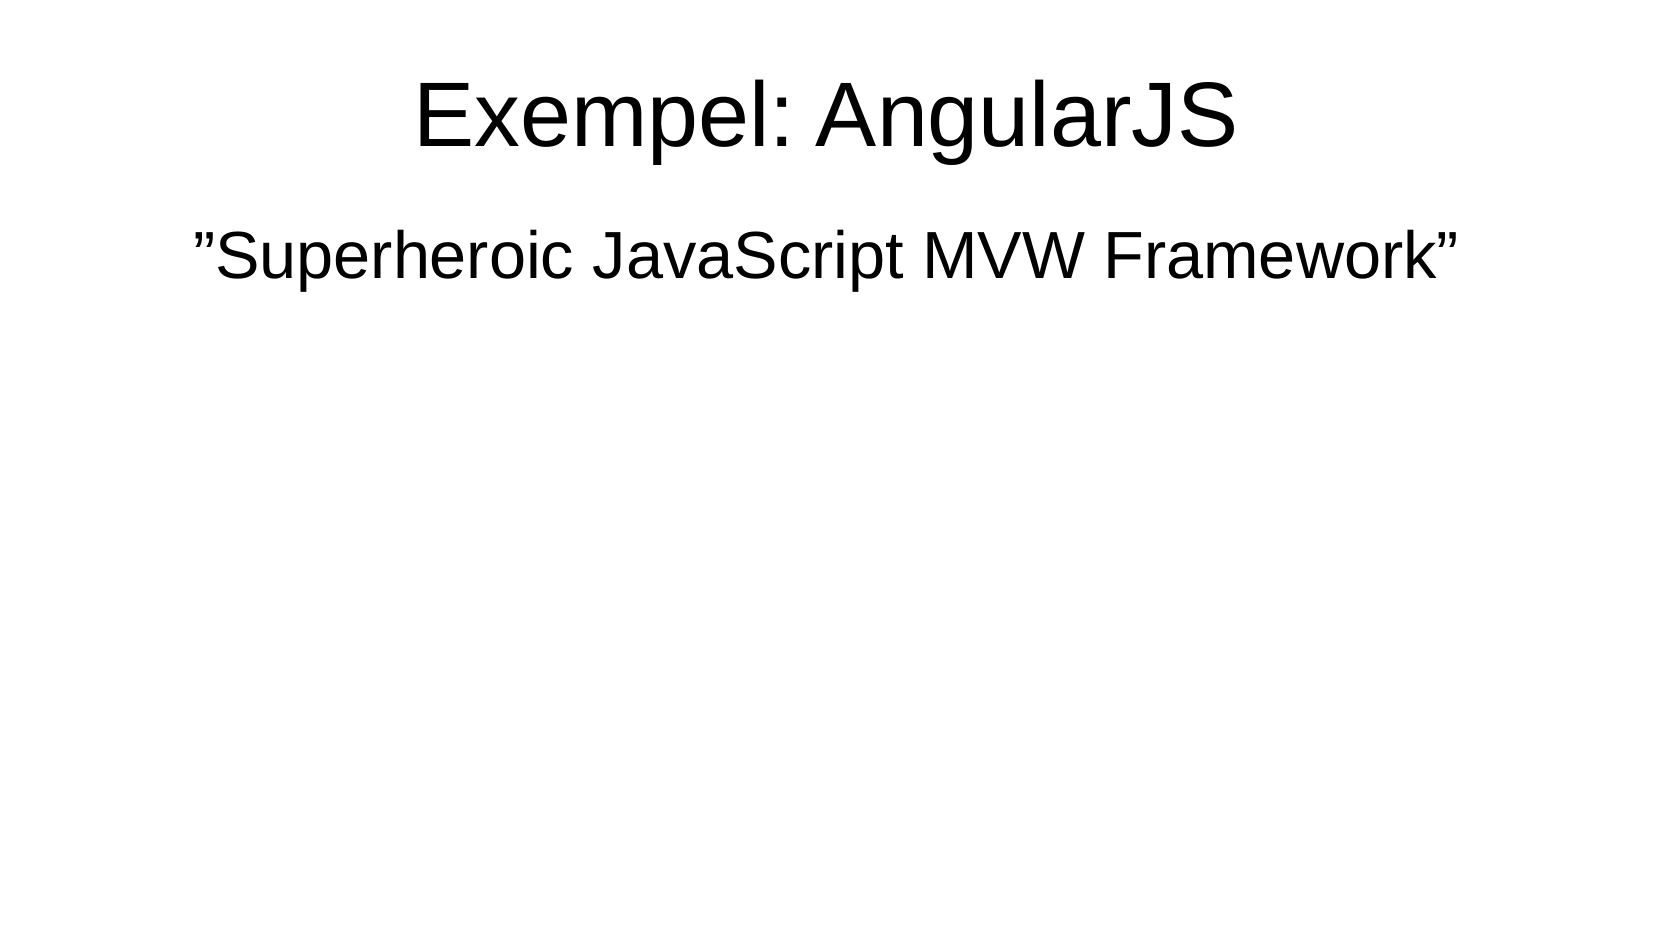

Exempel: AngularJS
# ”Superheroic JavaScript MVW Framework”